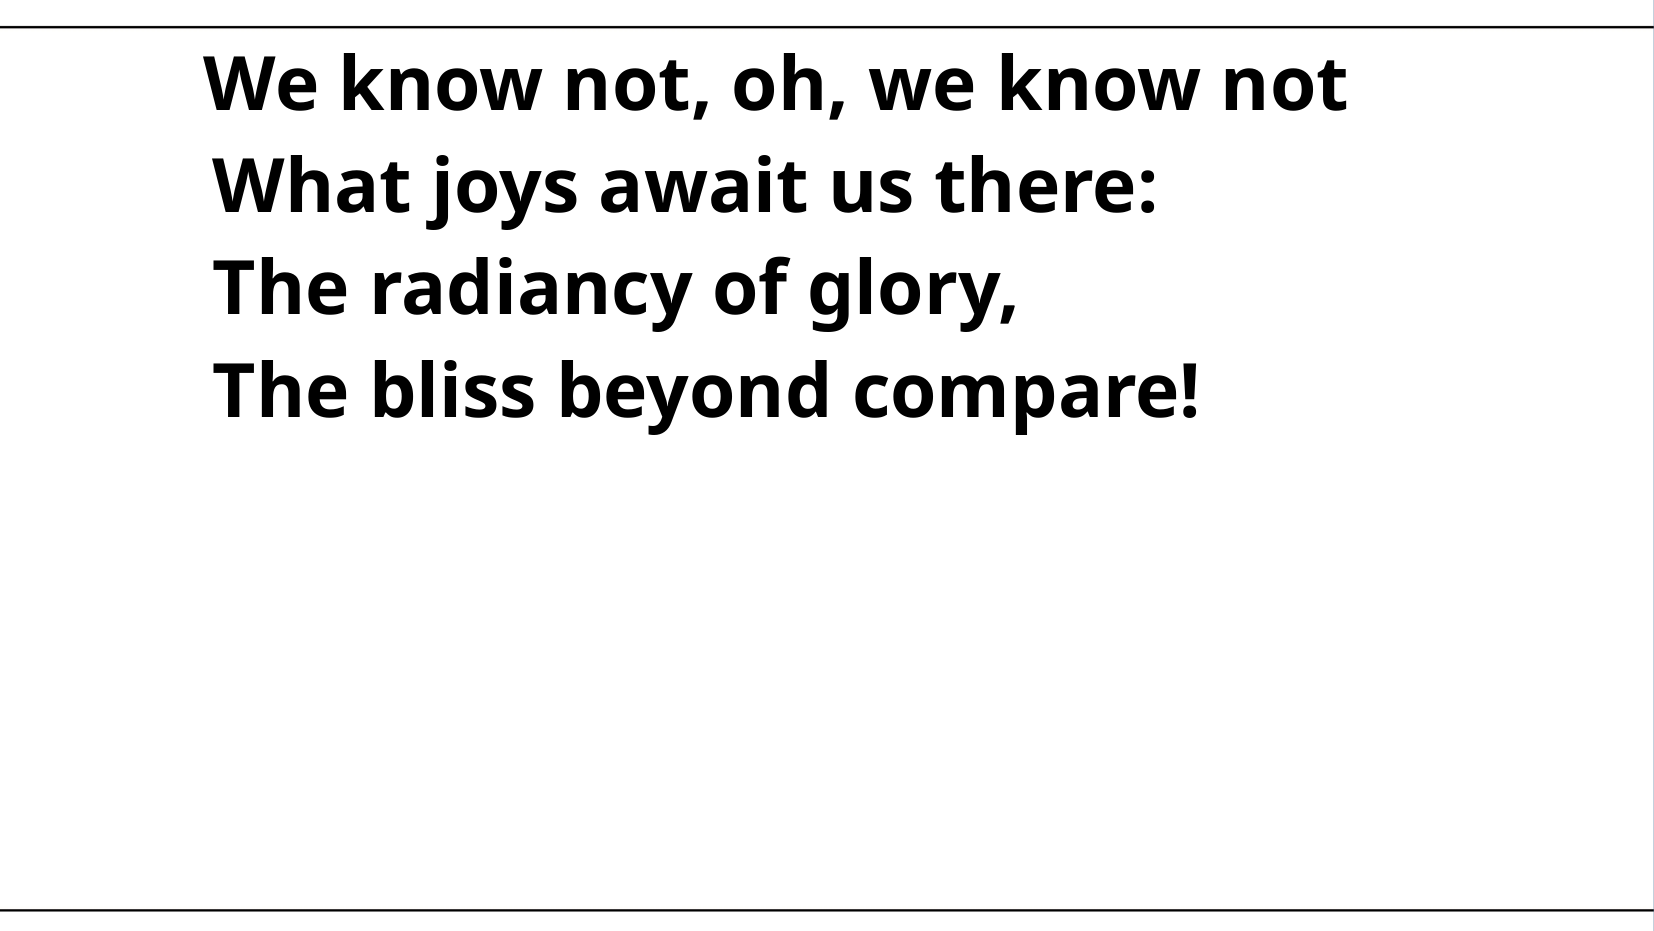

# We know not, oh, we know not What joys await us there: The radiancy of glory, The bliss beyond compare!